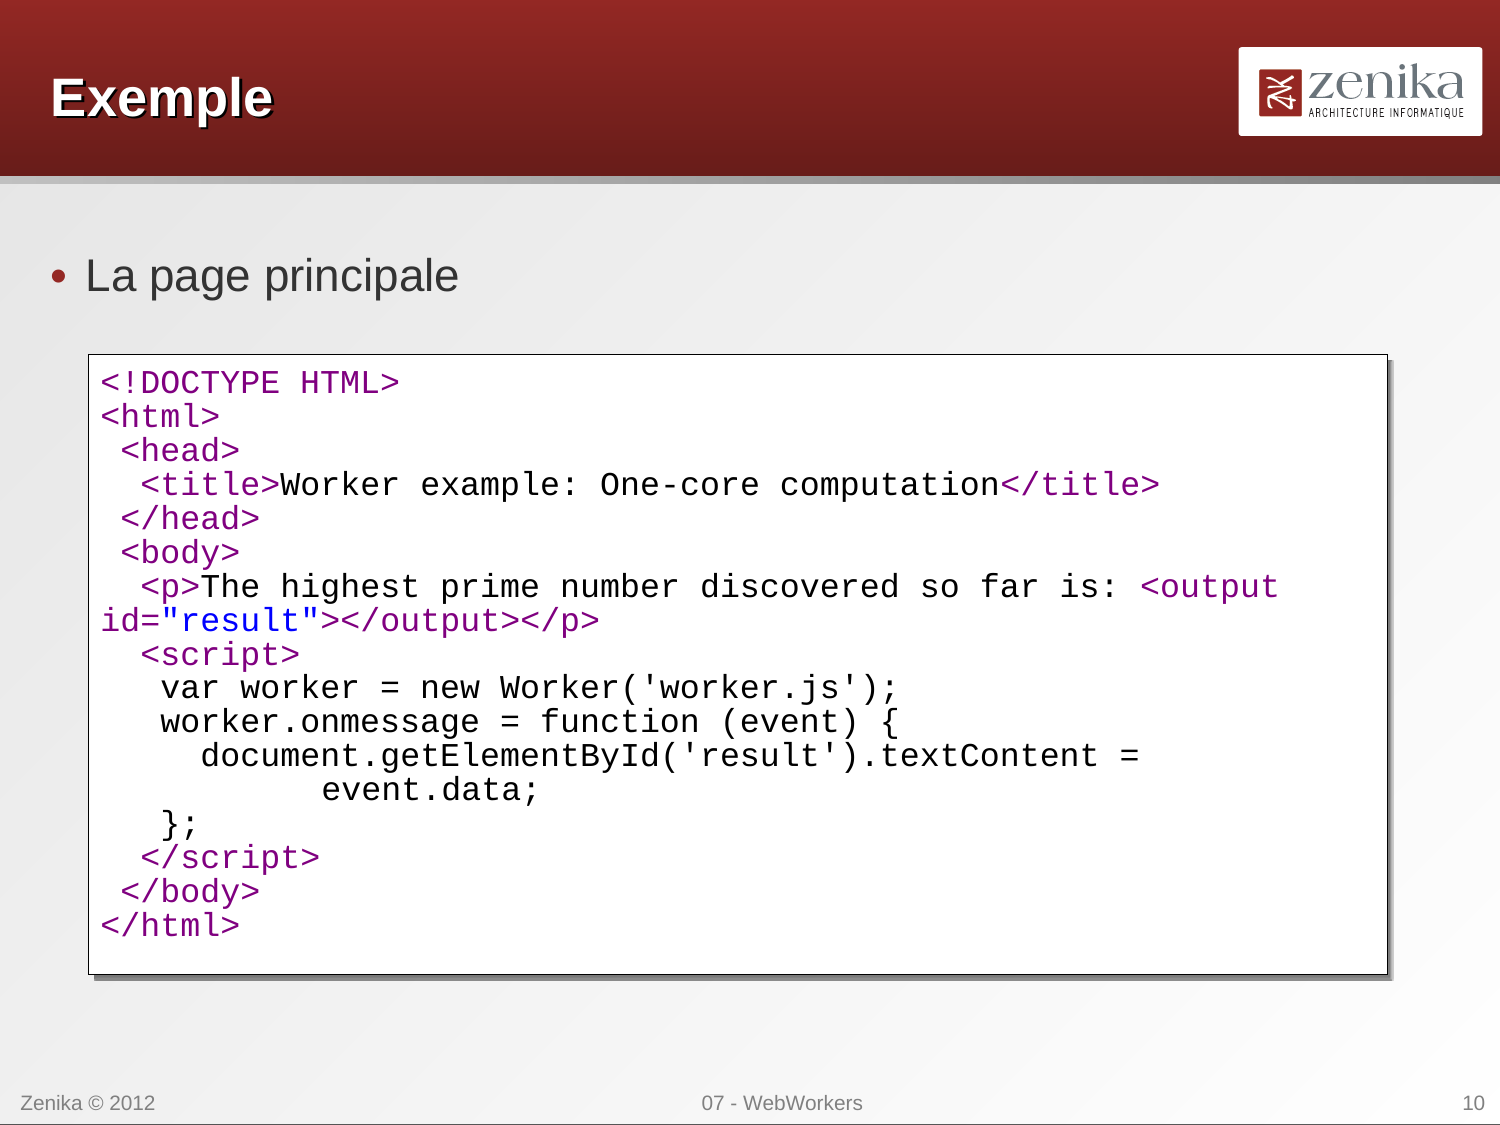

# Exemple
La page principale
<!DOCTYPE HTML>
<html>
 <head>
 <title>Worker example: One-core computation</title>
 </head>
 <body>
 <p>The highest prime number discovered so far is: <output id="result"></output></p>
 <script>
 var worker = new Worker('worker.js');
 worker.onmessage = function (event) {
 document.getElementById('result').textContent = 			 			event.data;
 };
 </script>
 </body>
</html>